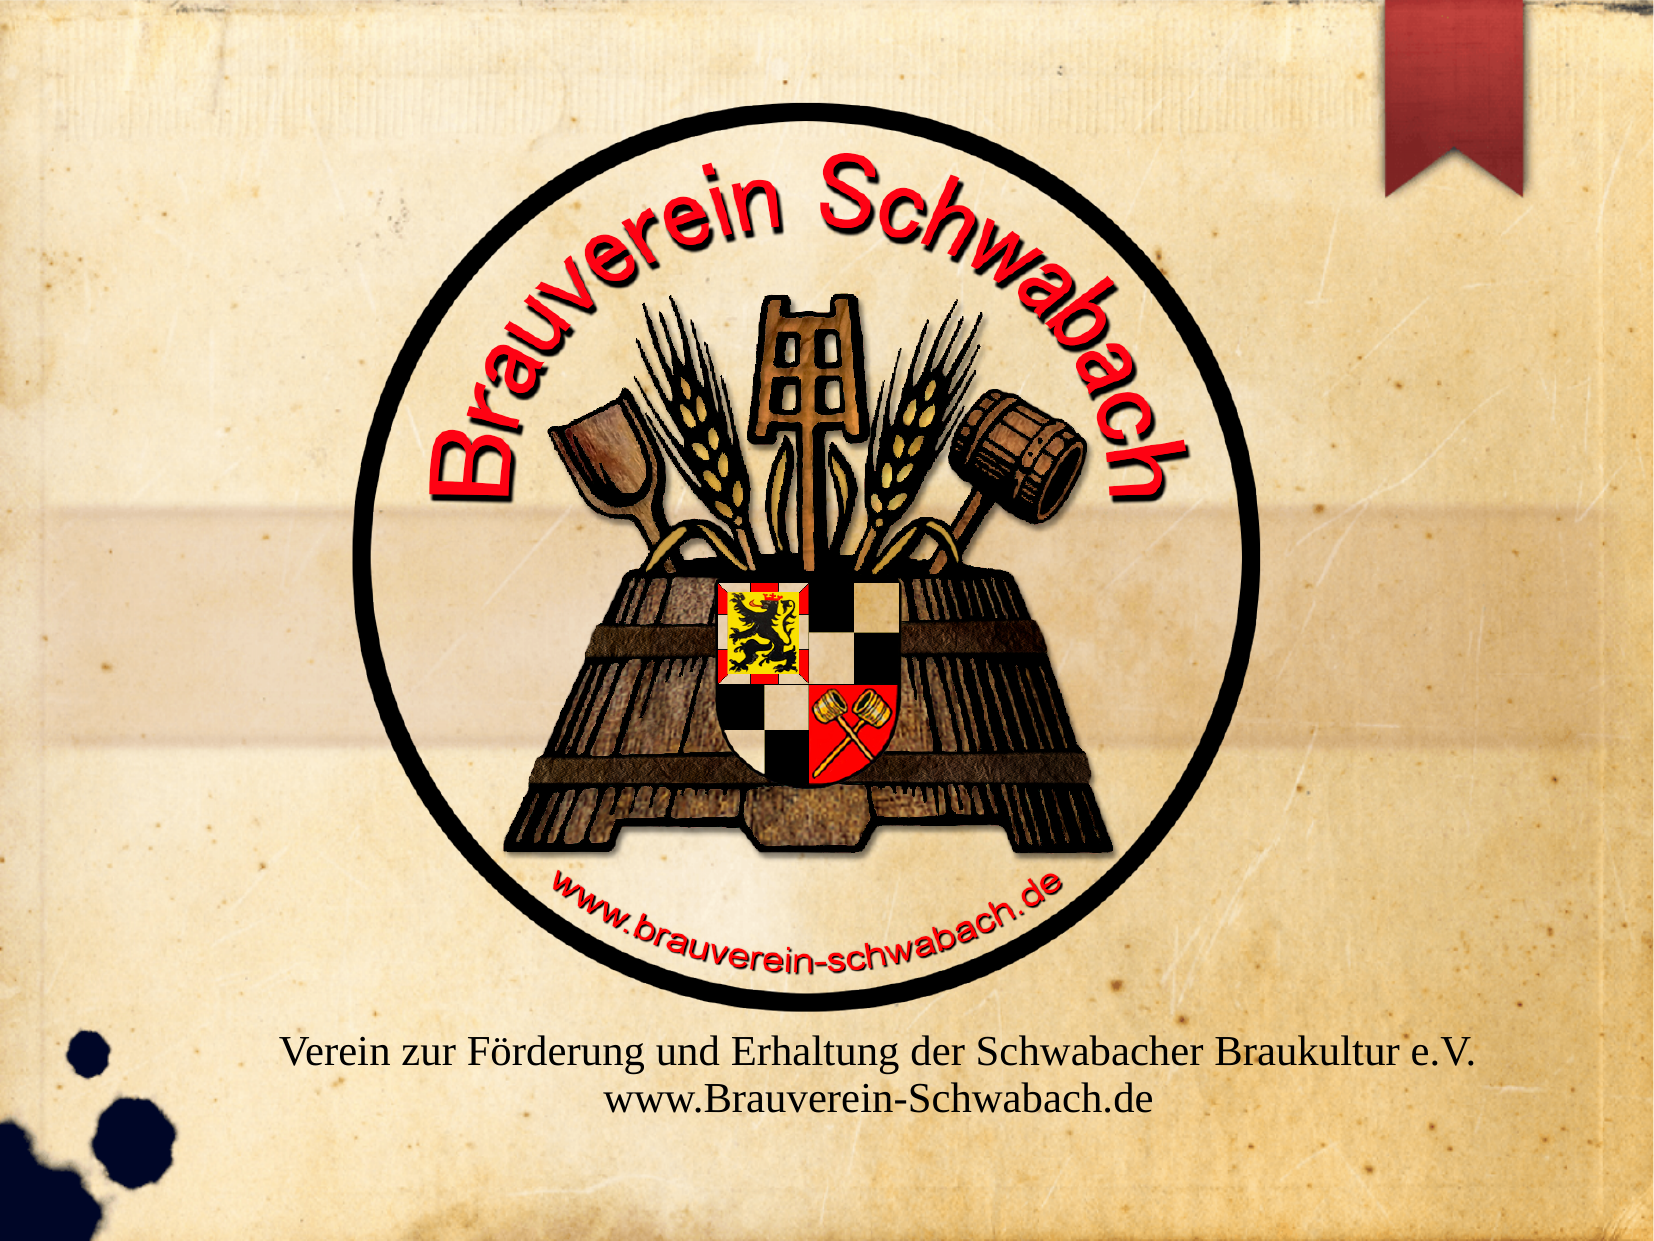

# Verein zur Förderung und Erhaltung der Schwabacher Braukultur e.V. www.Brauverein-Schwabach.de